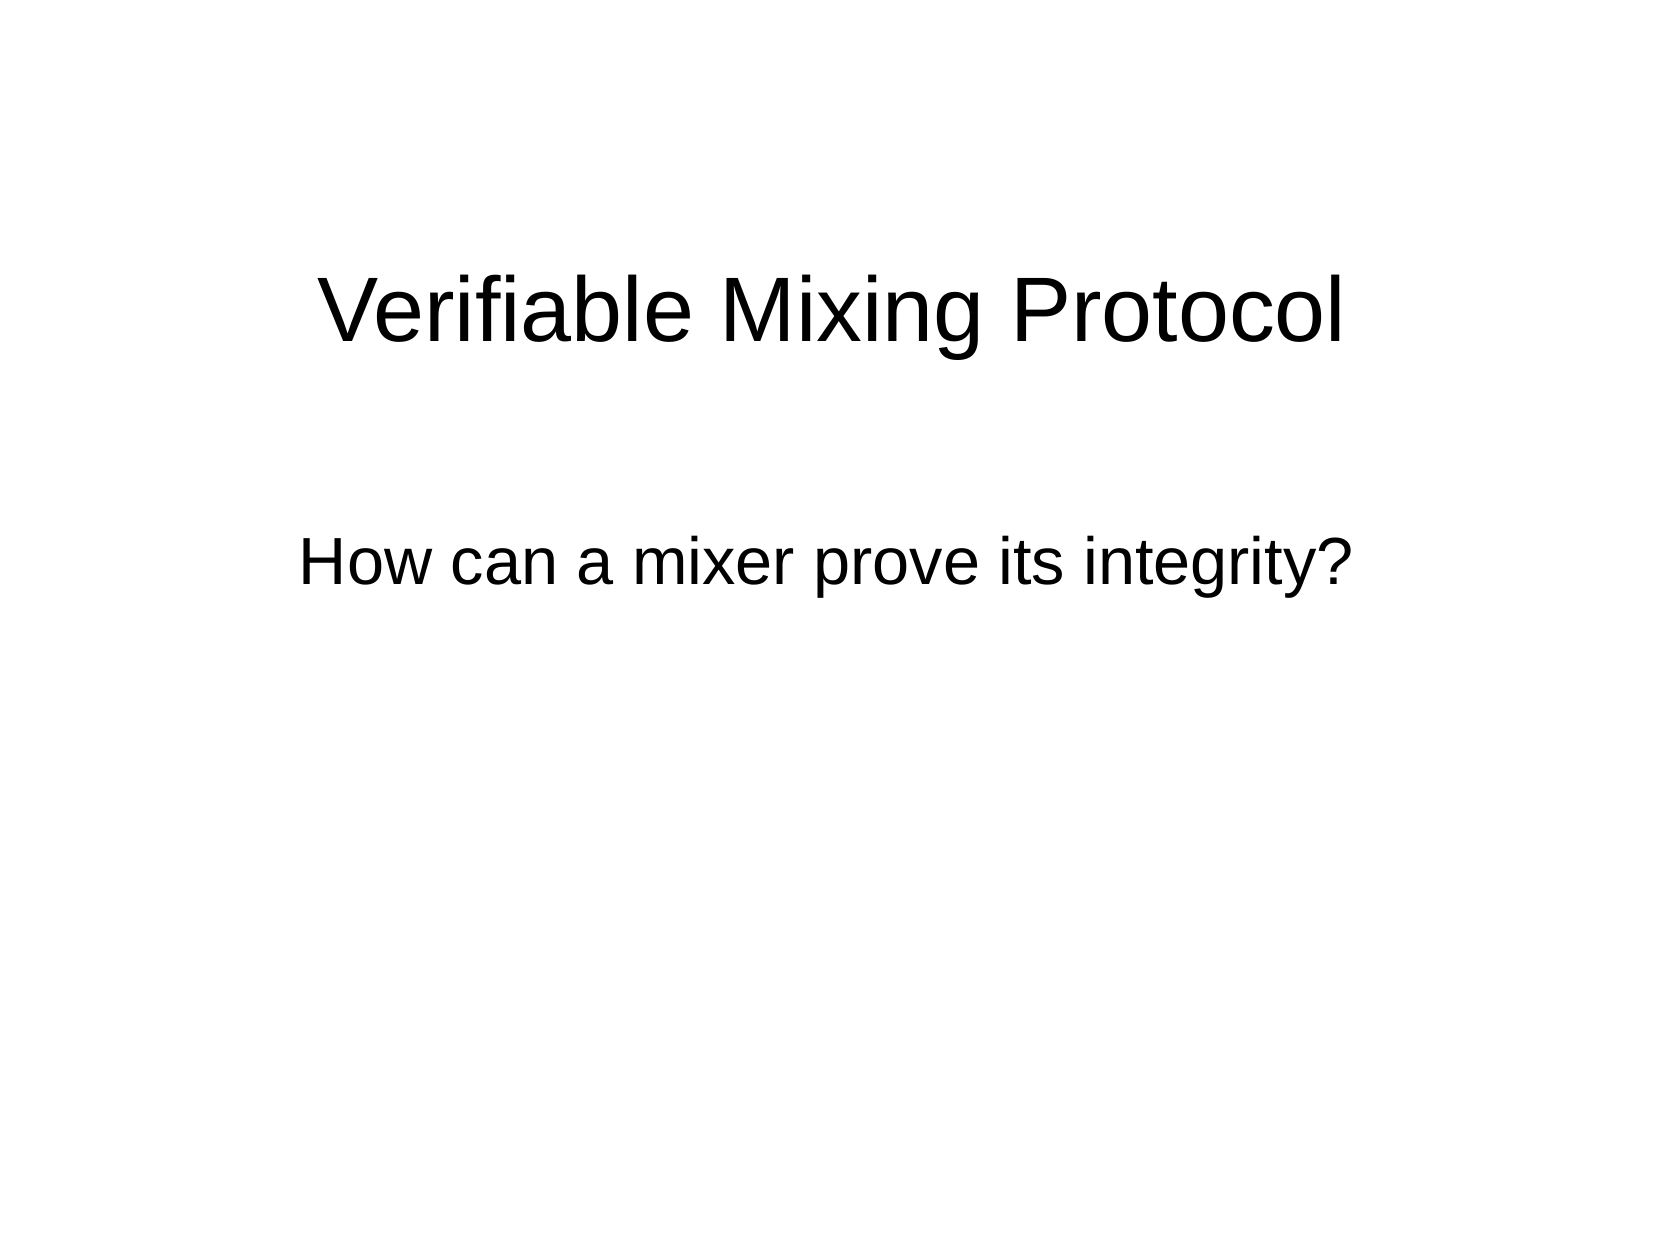

# Verifiable Mixing Protocol
How can a mixer prove its integrity?